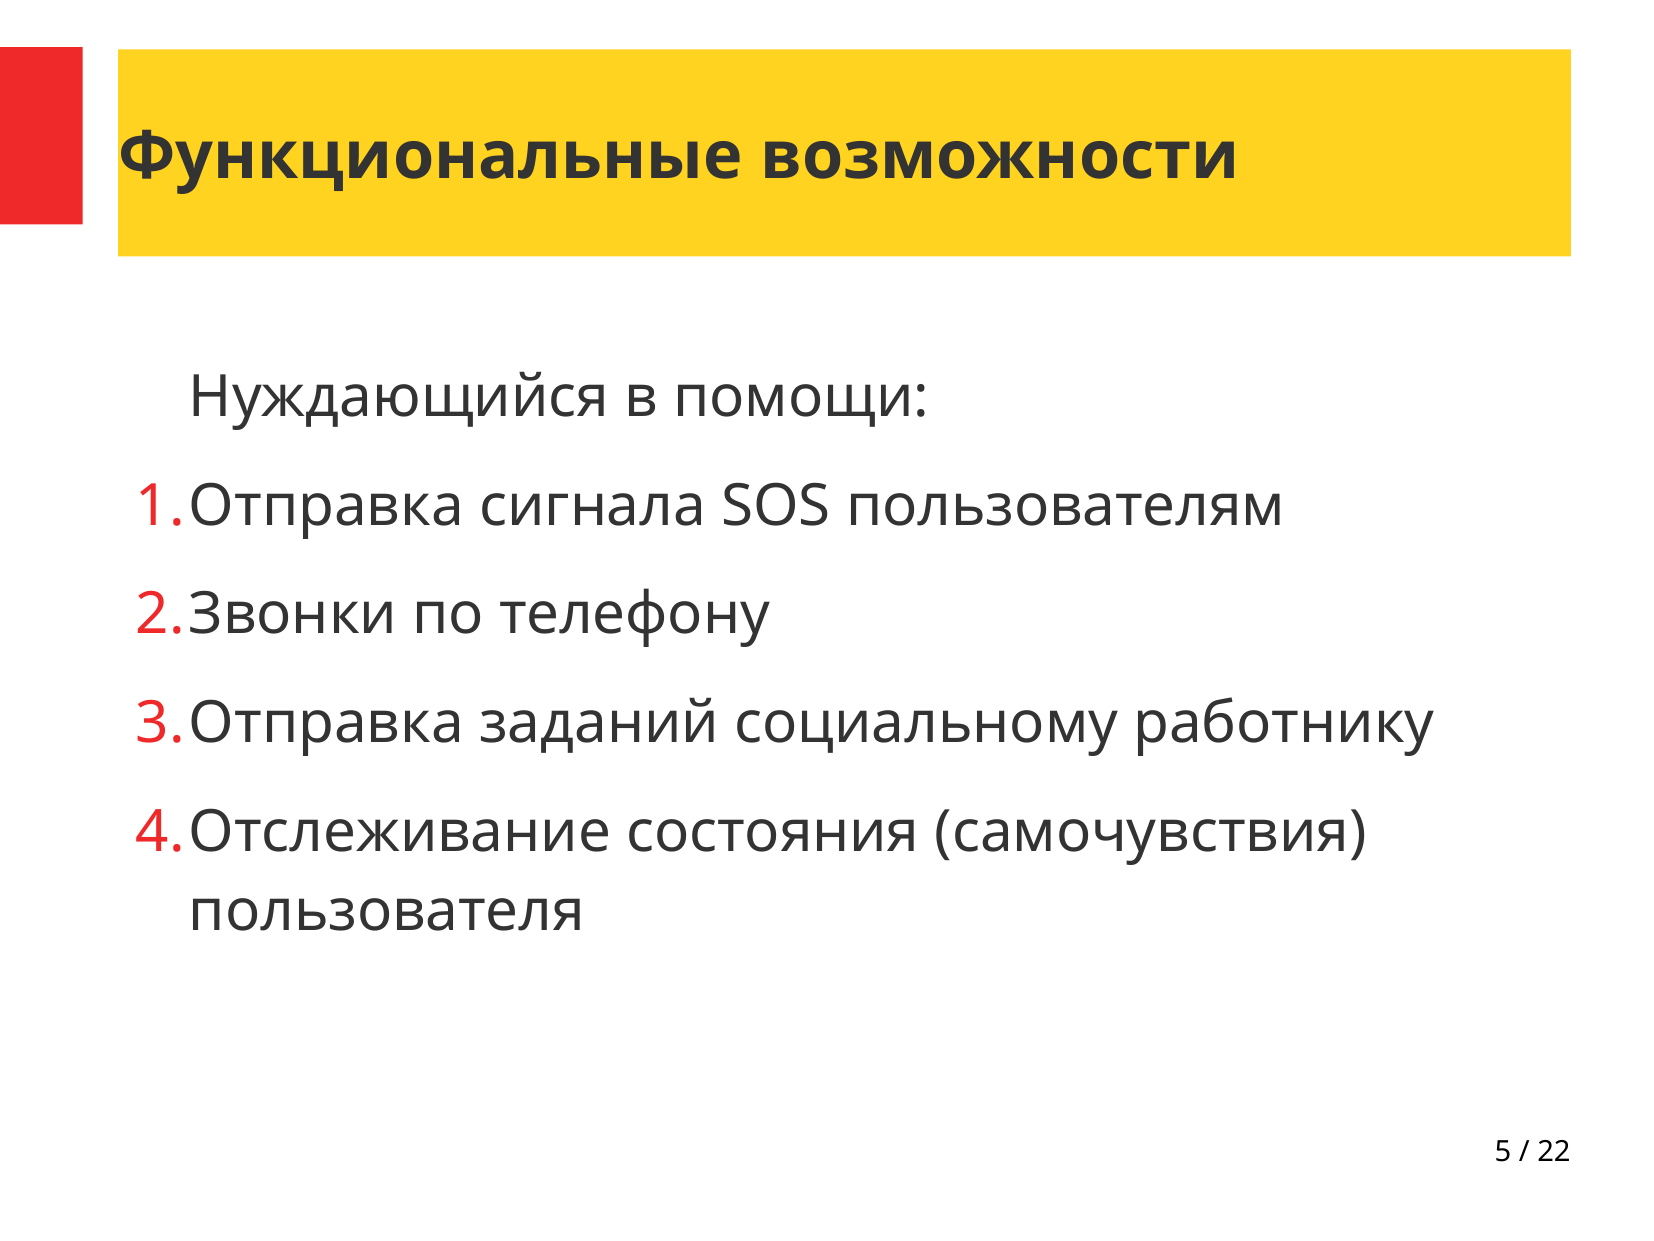

# Функциональные возможности
Нуждающийся в помощи:
Отправка сигнала SOS пользователям
Звонки по телефону
Отправка заданий социальному работнику
Отслеживание состояния (самочувствия) пользователя
5